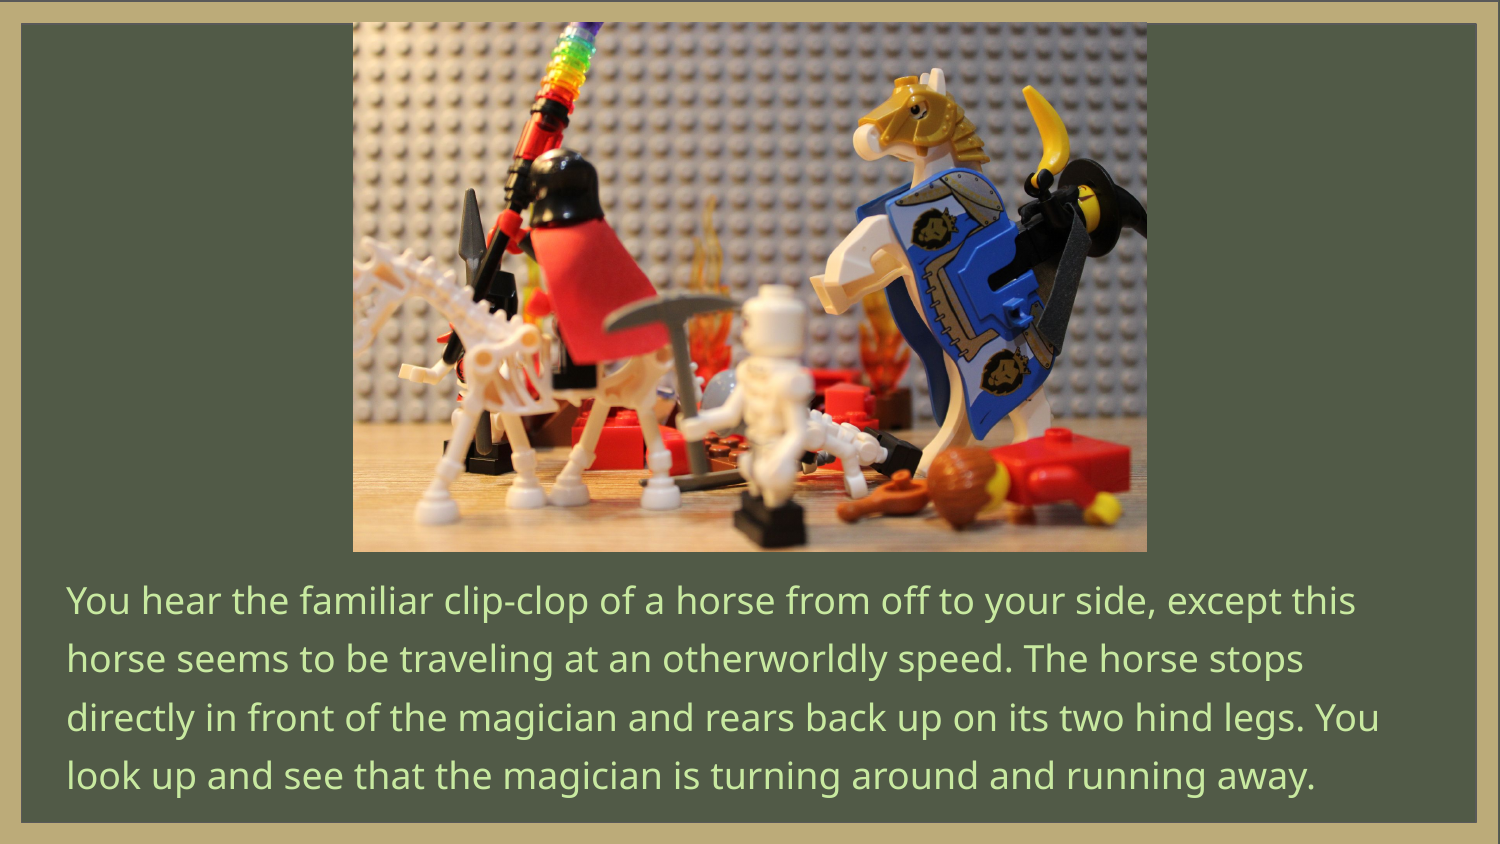

# You hear the familiar clip-clop of a horse from off to your side, except this horse seems to be traveling at an otherworldly speed. The horse stops directly in front of the magician and rears back up on its two hind legs. You look up and see that the magician is turning around and running away.